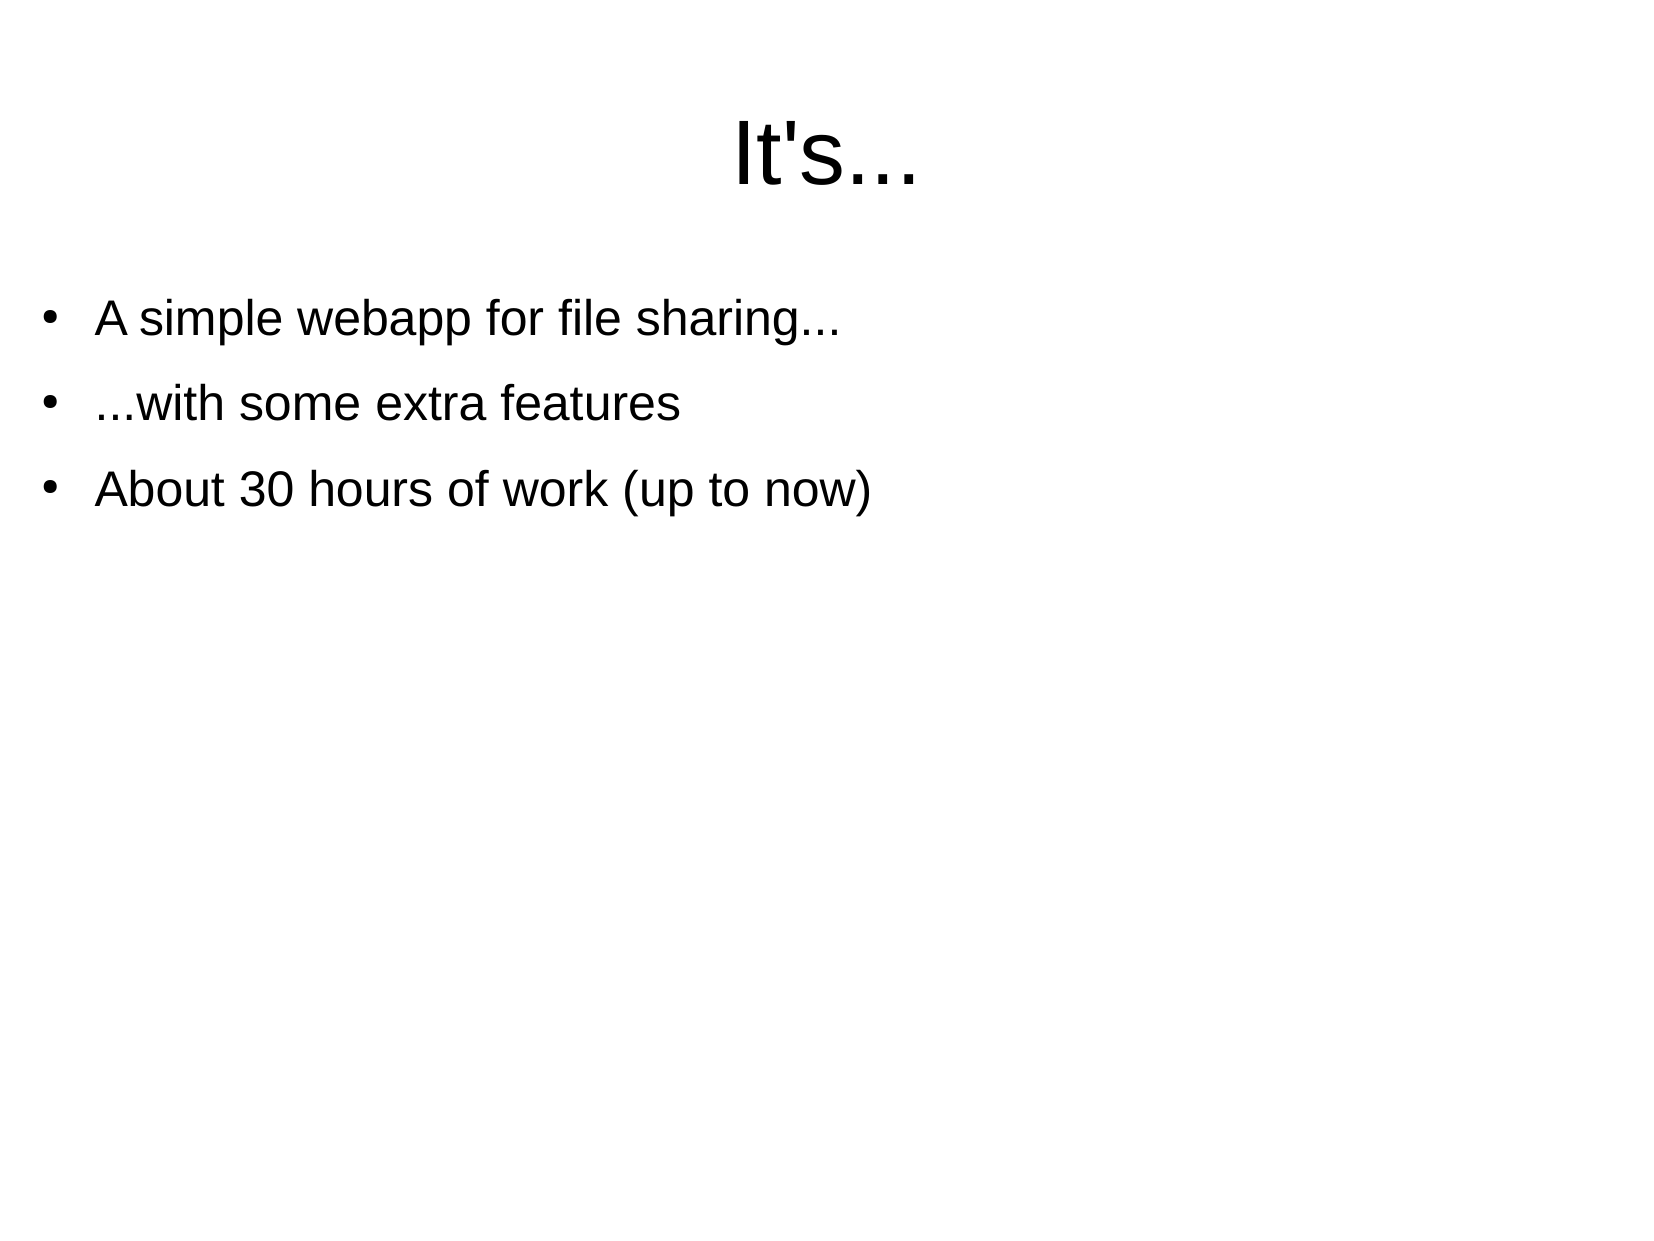

# It's...
A simple webapp for file sharing...
...with some extra features
About 30 hours of work (up to now)